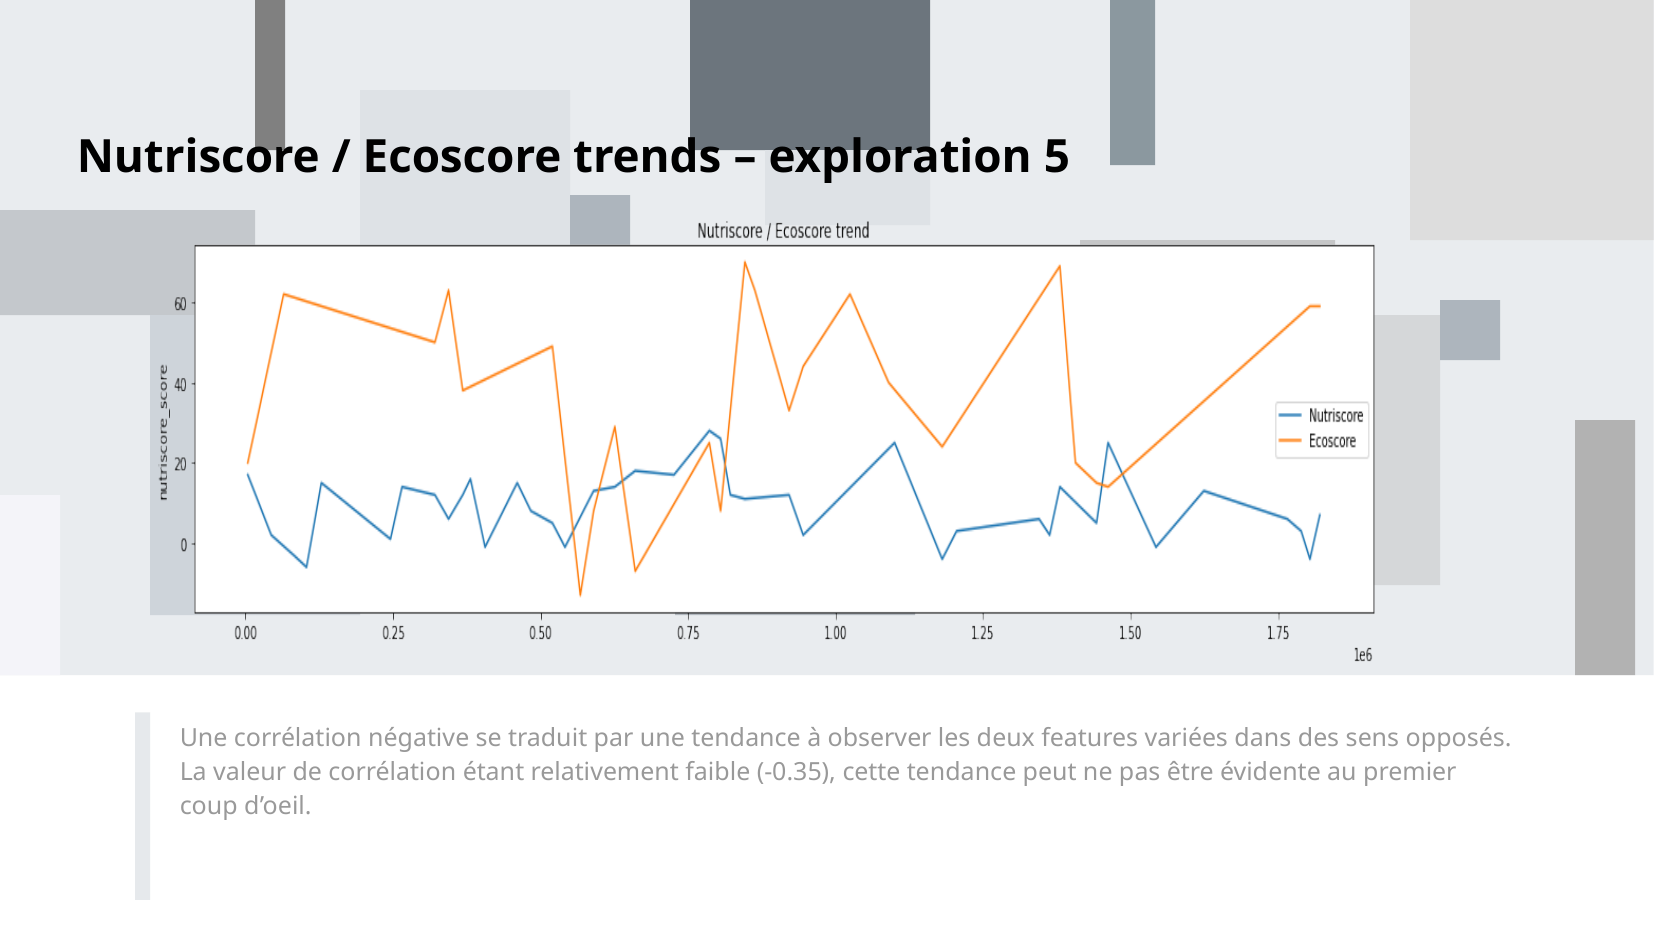

# Nutriscore / Ecoscore trends – exploration 5
Une corrélation négative se traduit par une tendance à observer les deux features variées dans des sens opposés.
La valeur de corrélation étant relativement faible (-0.35), cette tendance peut ne pas être évidente au premier coup d’oeil.